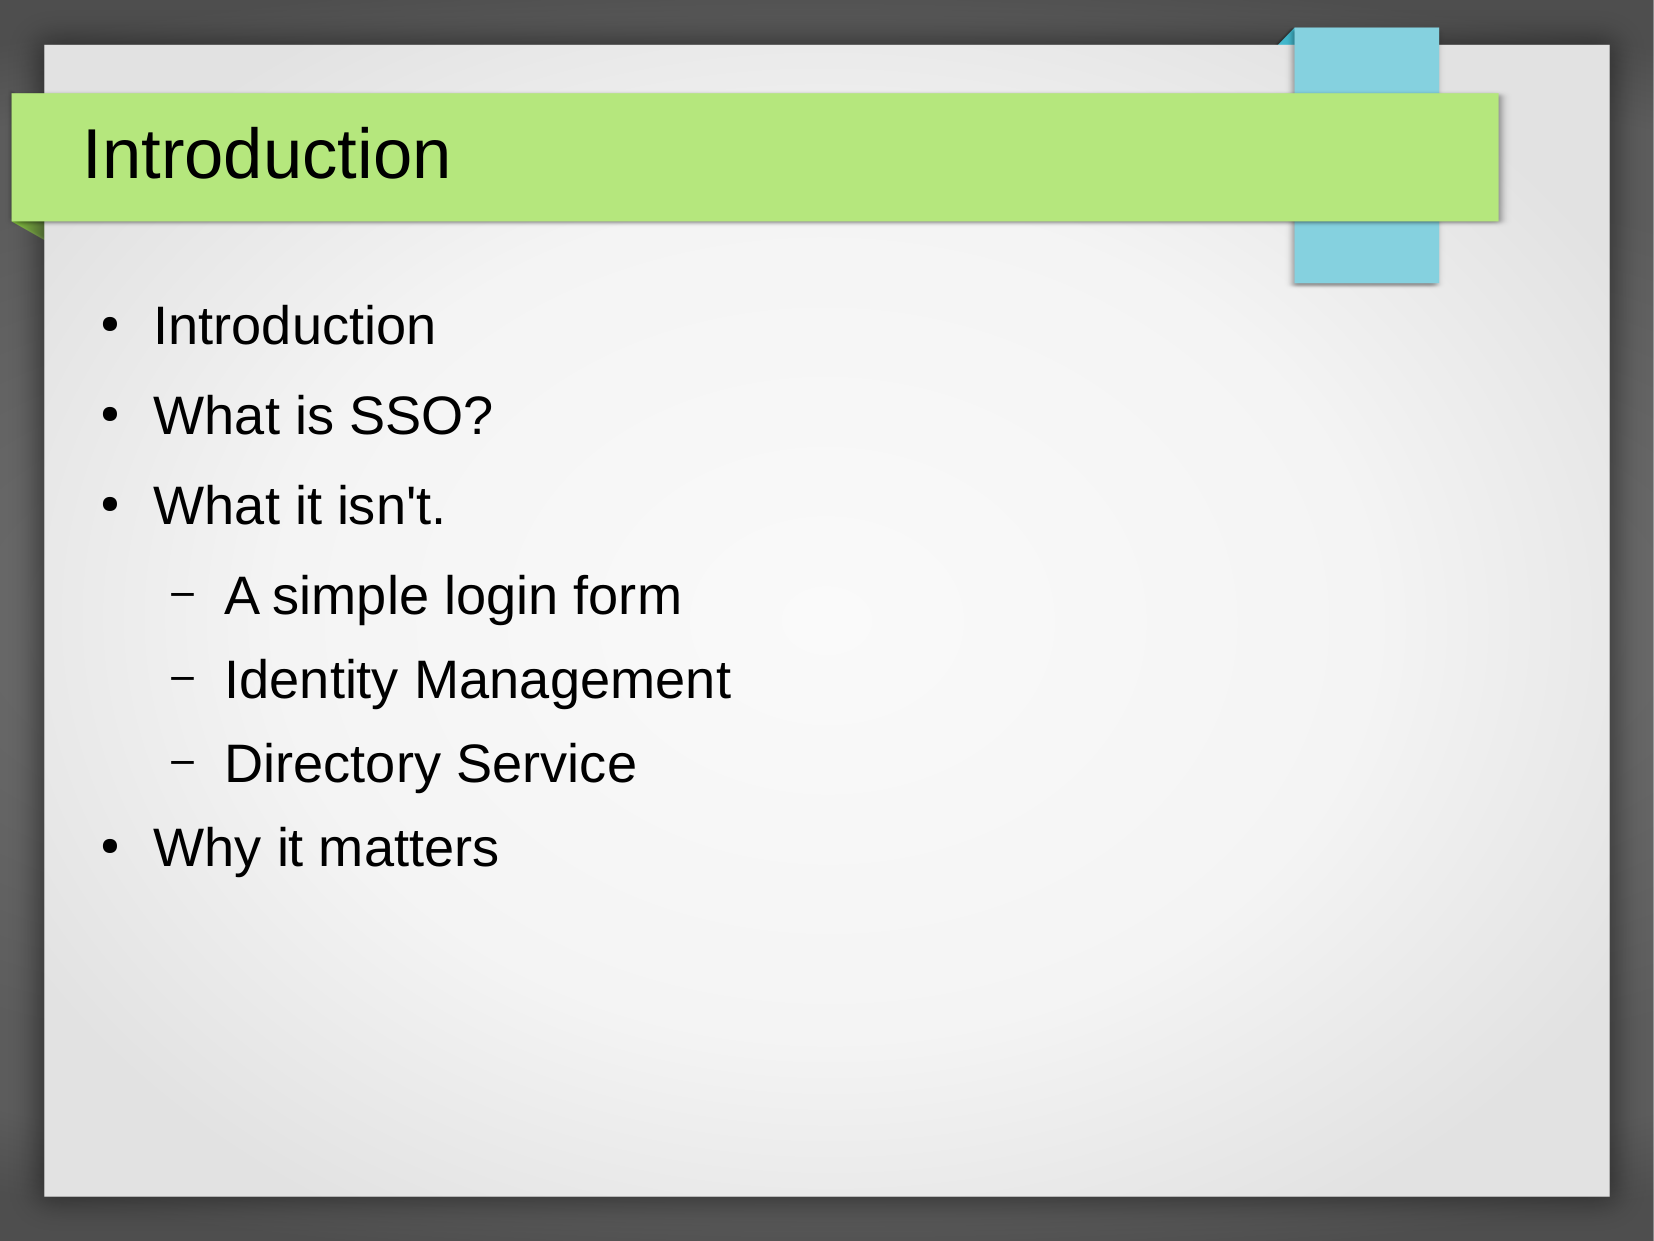

# Introduction
Introduction
What is SSO?
What it isn't.
A simple login form
Identity Management
Directory Service
Why it matters